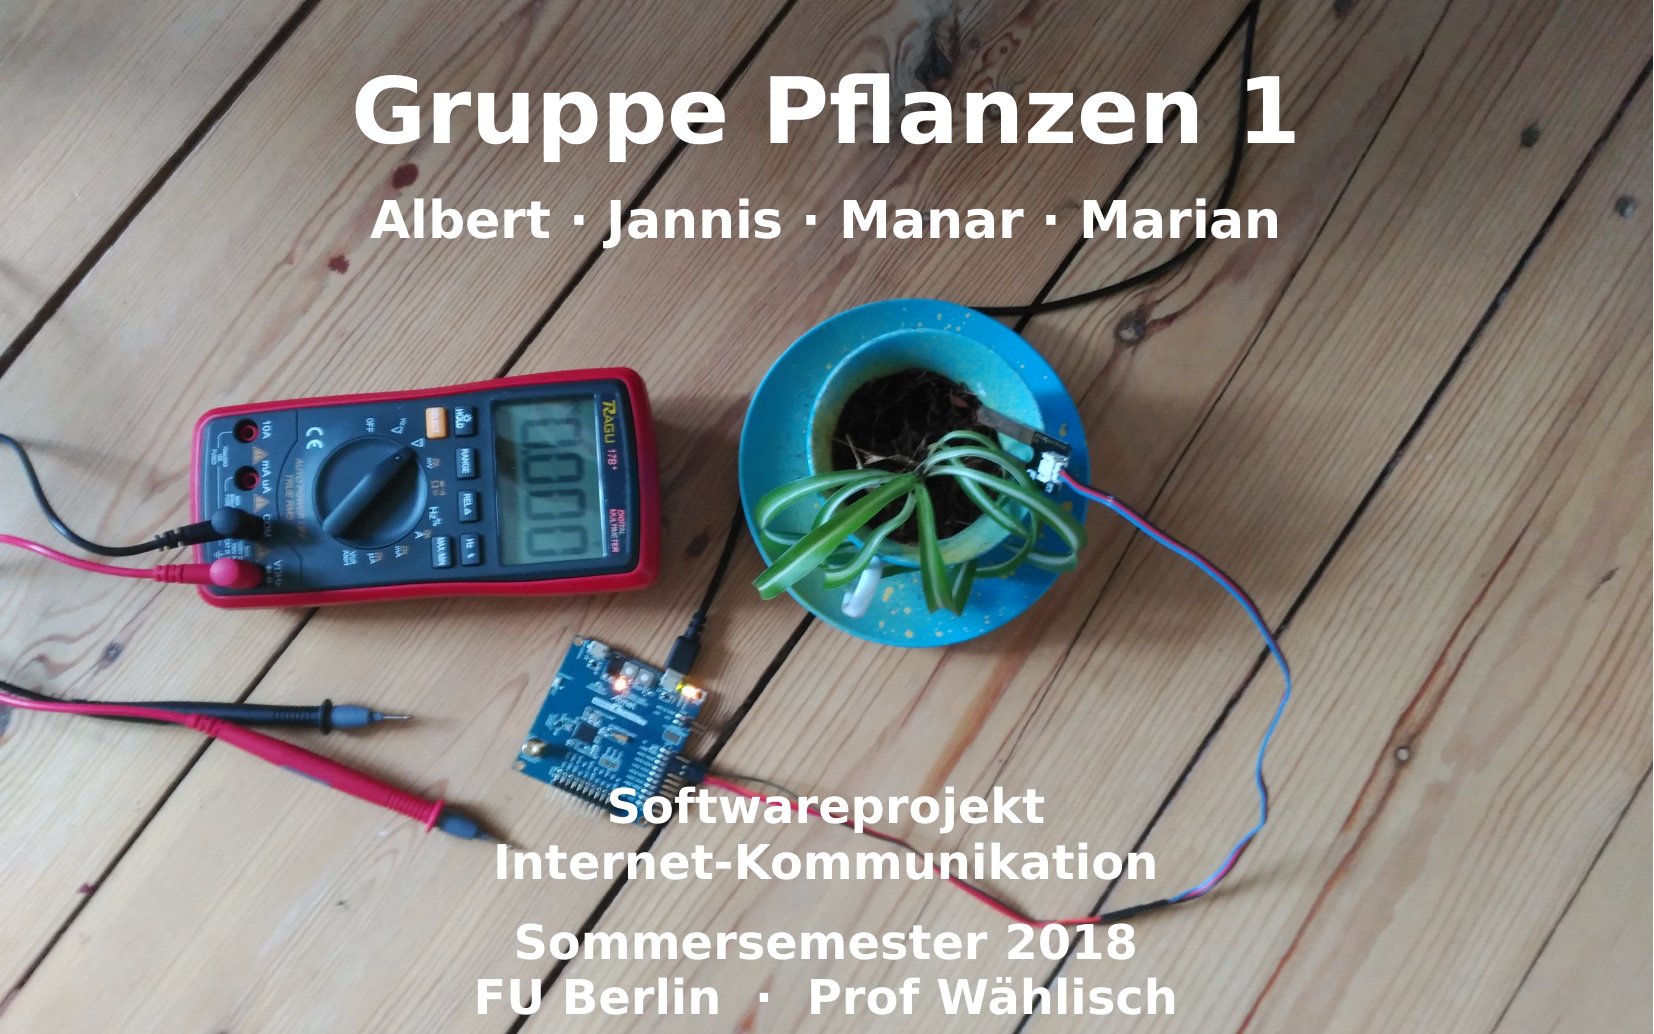

# Gruppe Pflanzen 1 Albert · Jannis · Manar · Marian
Softwareprojekt
Internet-Kommunikation
Sommersemester 2018
FU Berlin · Prof Wählisch